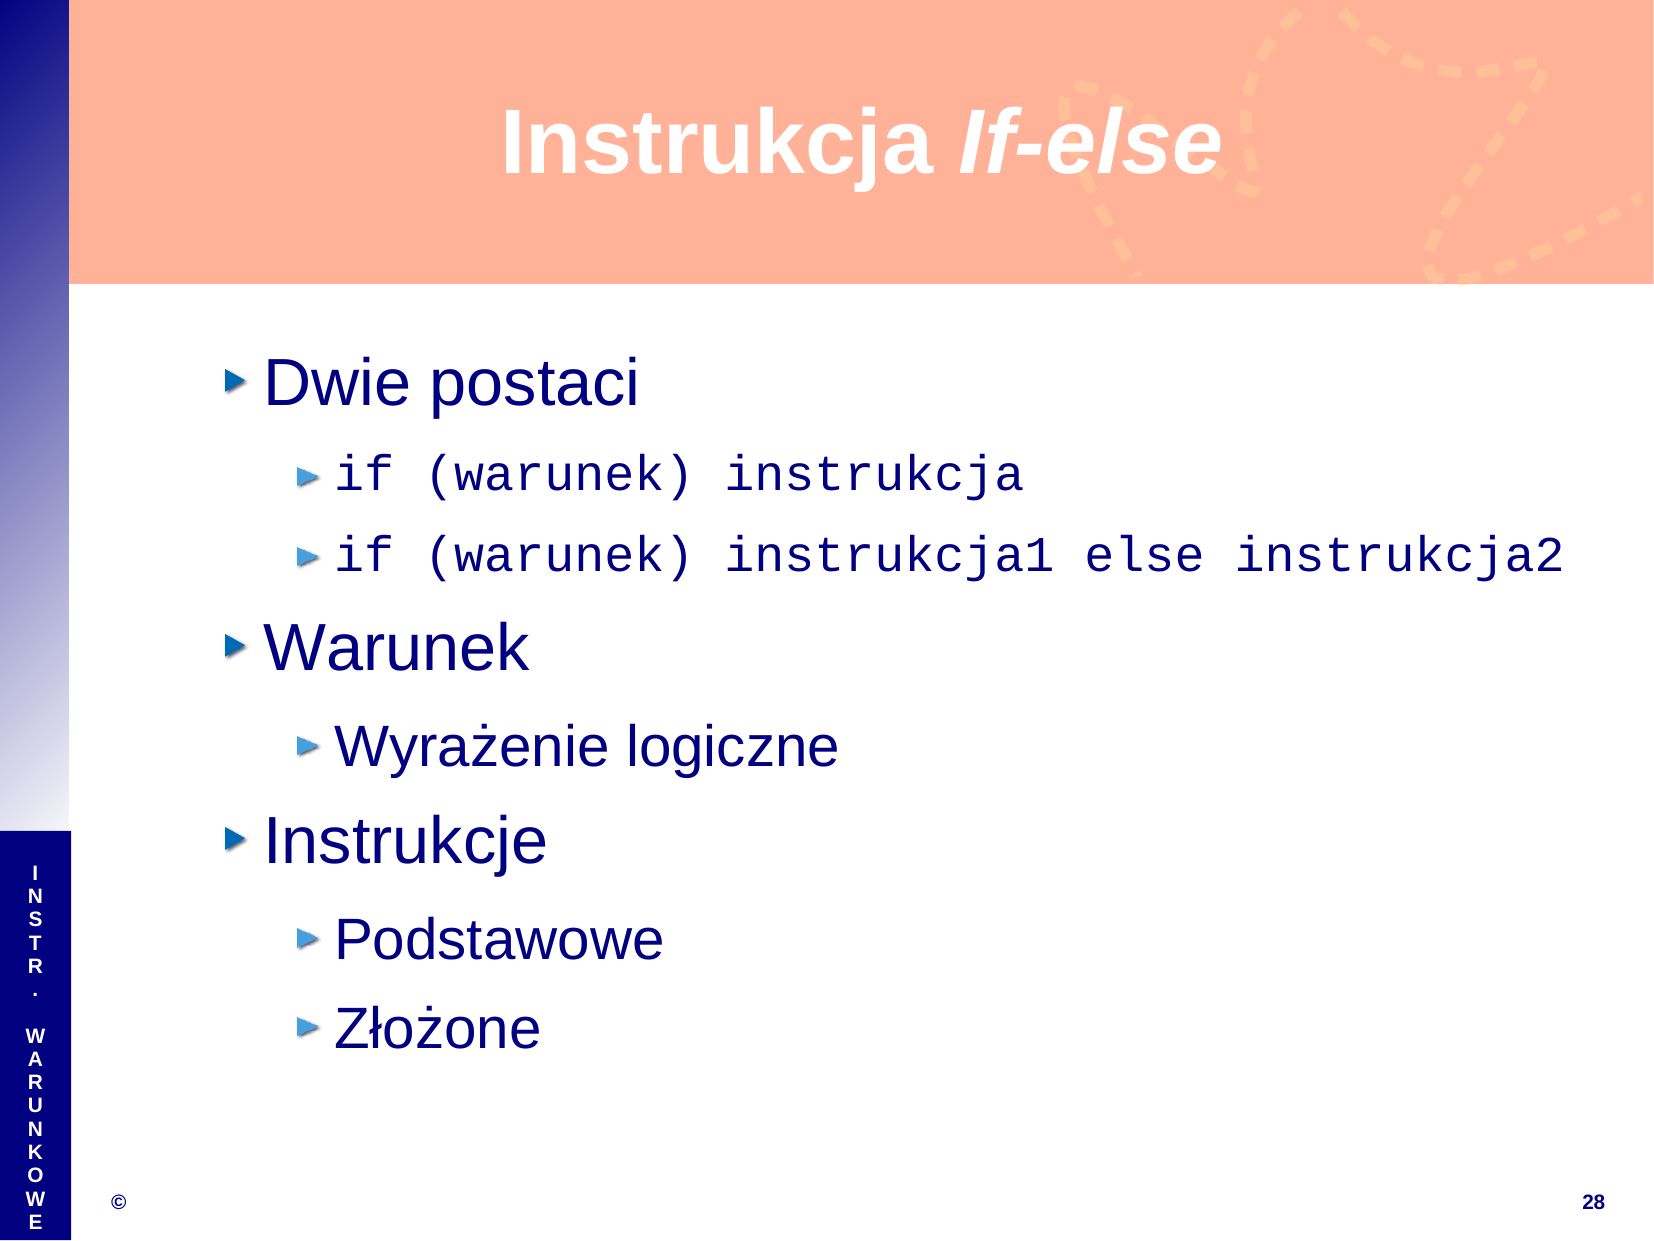

# Instrukcja If-else
Dwie postaci
if (warunek) instrukcja
if (warunek) instrukcja1 else instrukcja2
Warunek
Wyrażenie logiczne
Instrukcje
Podstawowe
Złożone
I
N
S
T
R
.
W
A
R
U
N
K
O
W
E